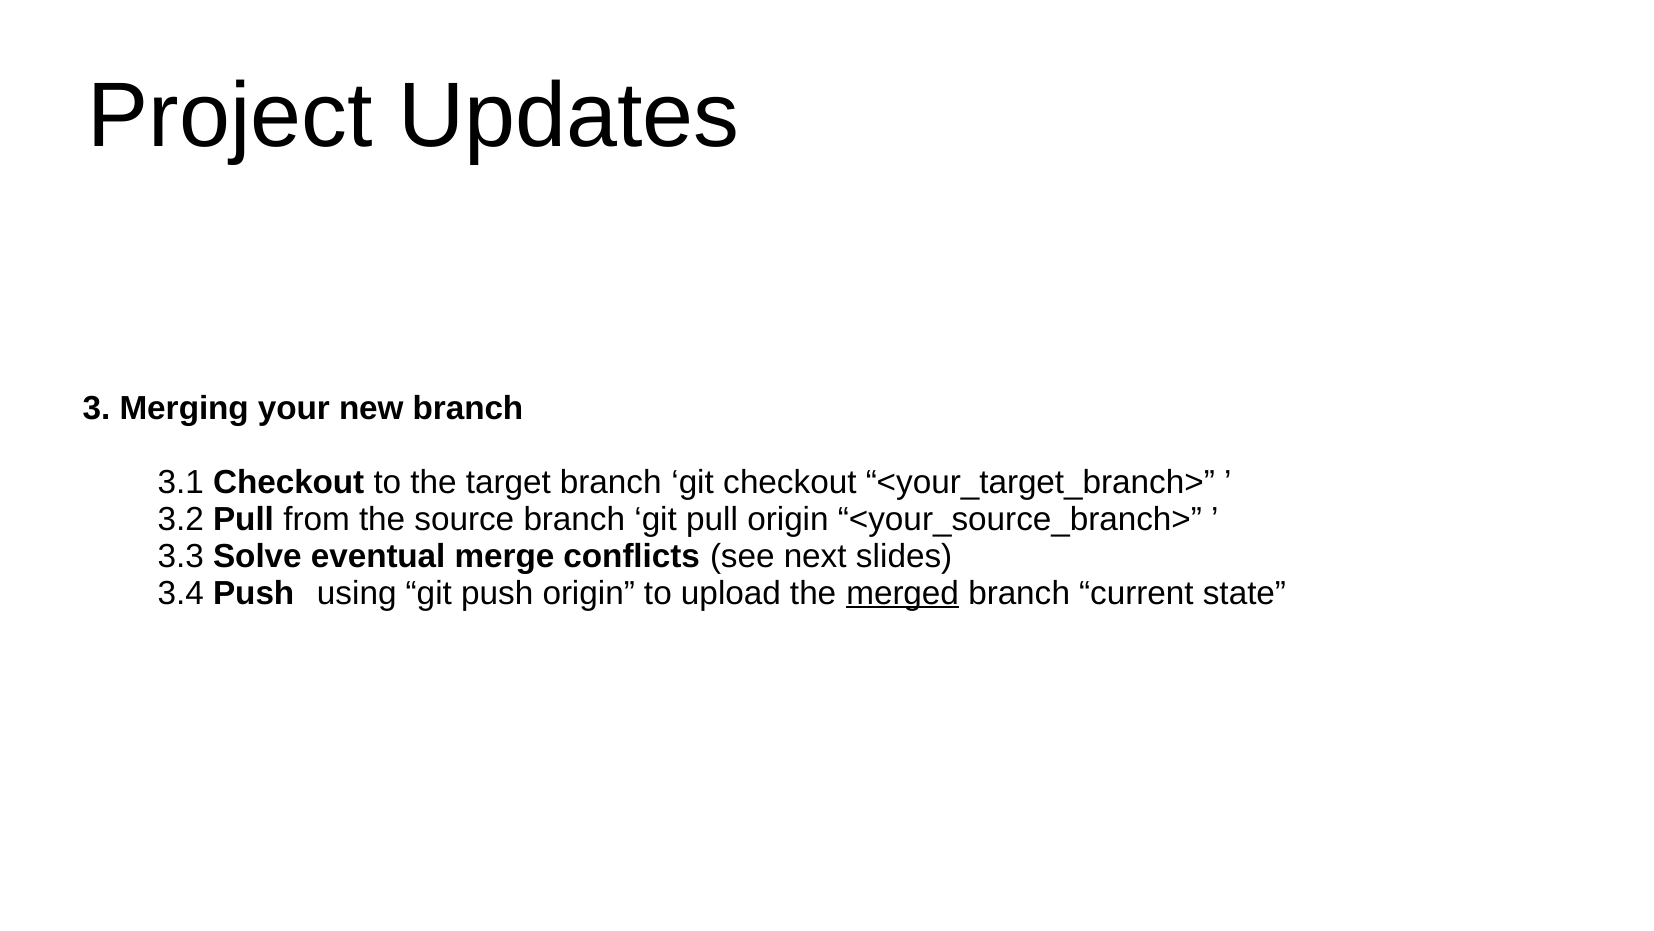

# Project Updates
3. Merging your new branch
	3.1 Checkout to the target branch ‘git checkout “<your_target_branch>” ’
	3.2 Pull from the source branch ‘git pull origin “<your_source_branch>” ’
	3.3 Solve eventual merge conflicts (see next slides)
	3.4 Push	 using “git push origin” to upload the merged branch “current state”